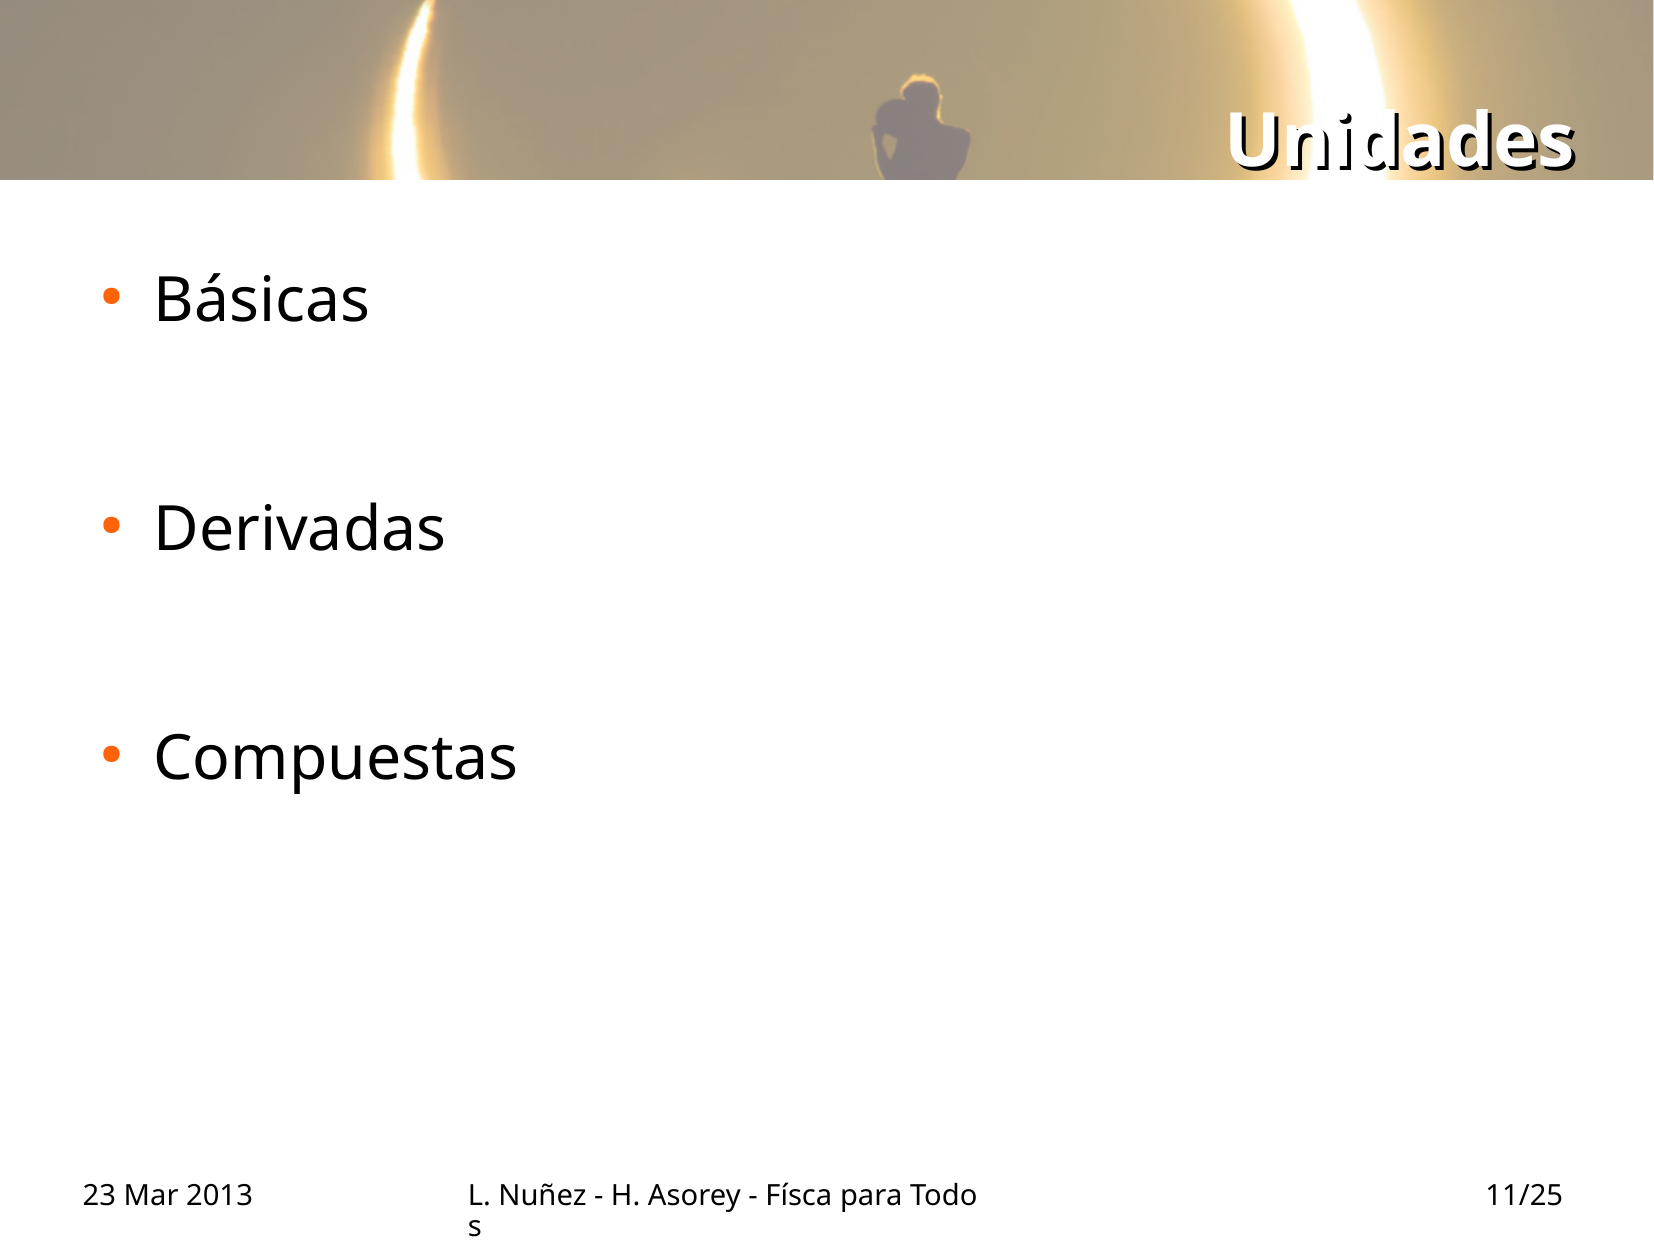

# Unidades
Básicas
Derivadas
Compuestas
23 Mar 2013
L. Nuñez - H. Asorey - Físca para Todos
11